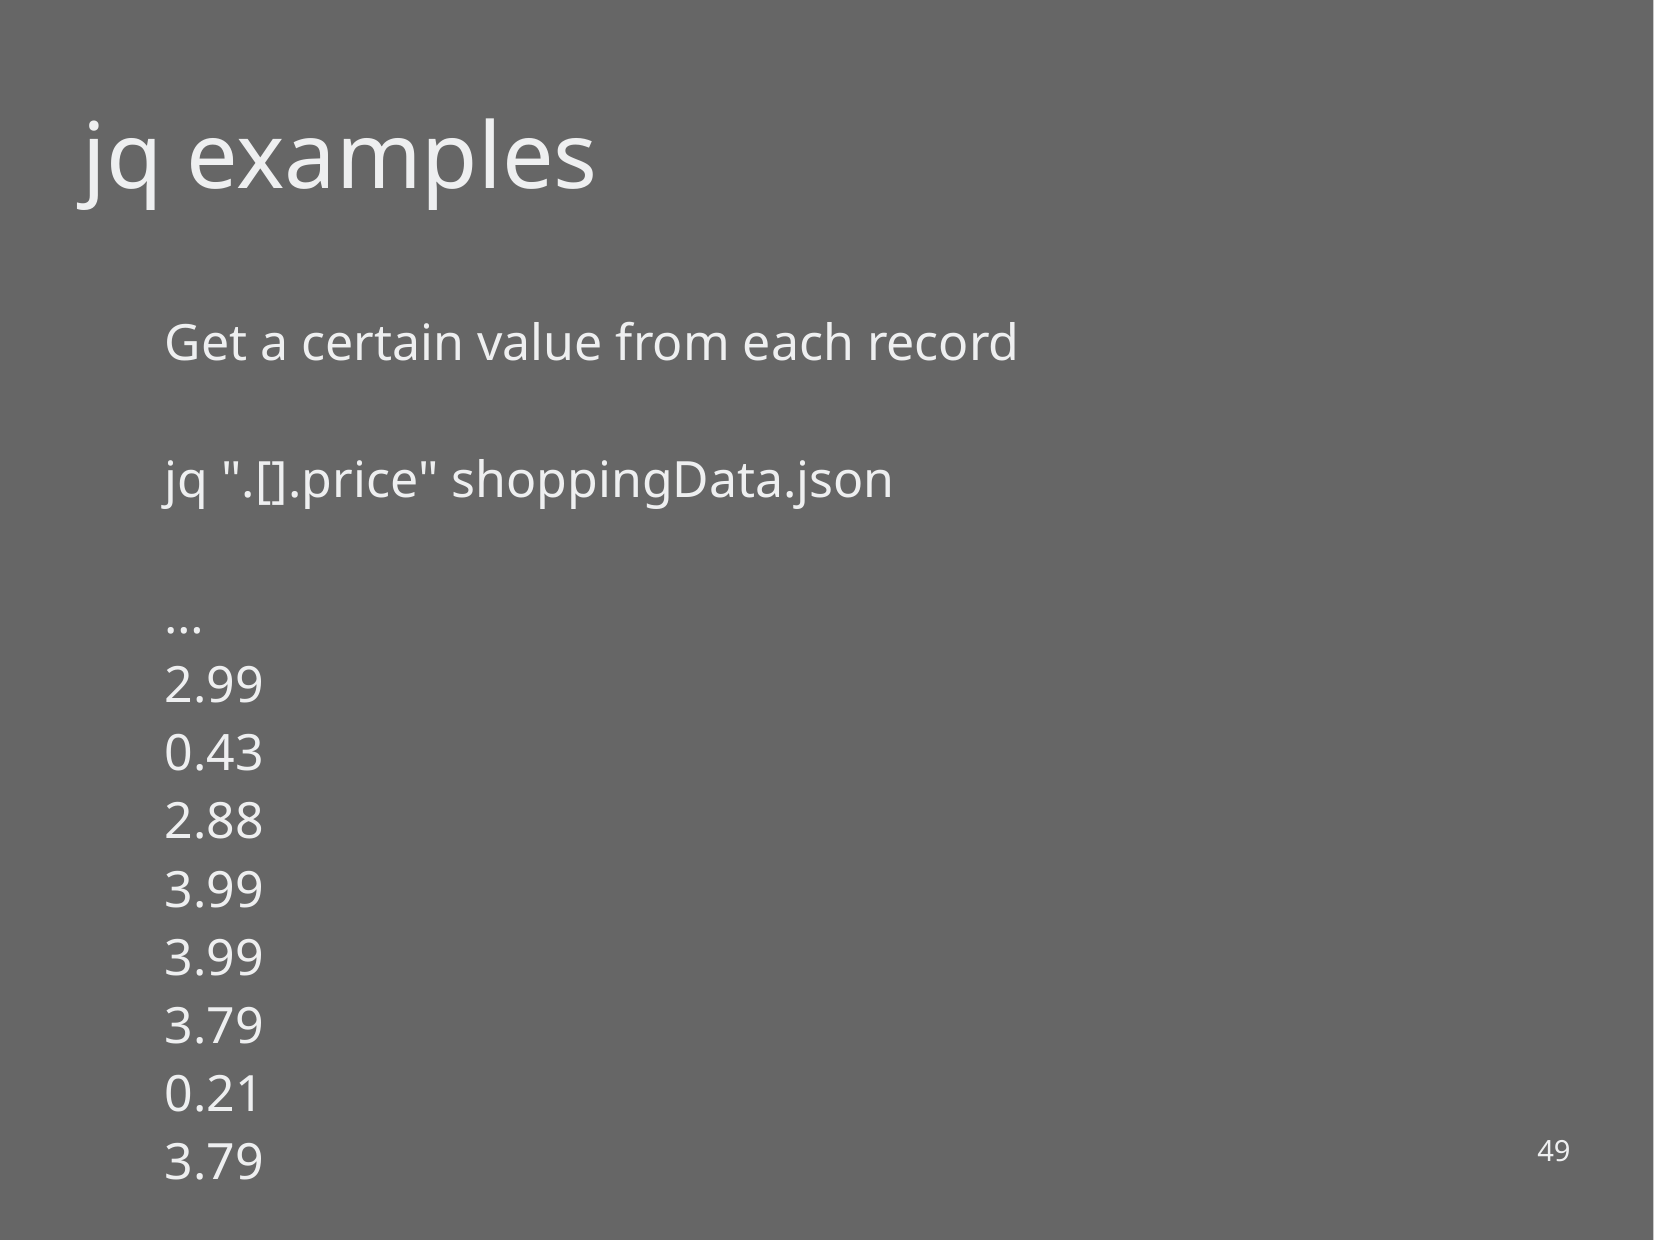

# jq examples
Get a certain value from each record
jq ".[].price" shoppingData.json
…
2.99
0.43
2.88
3.99
3.99
3.79
0.21
3.79
...
49